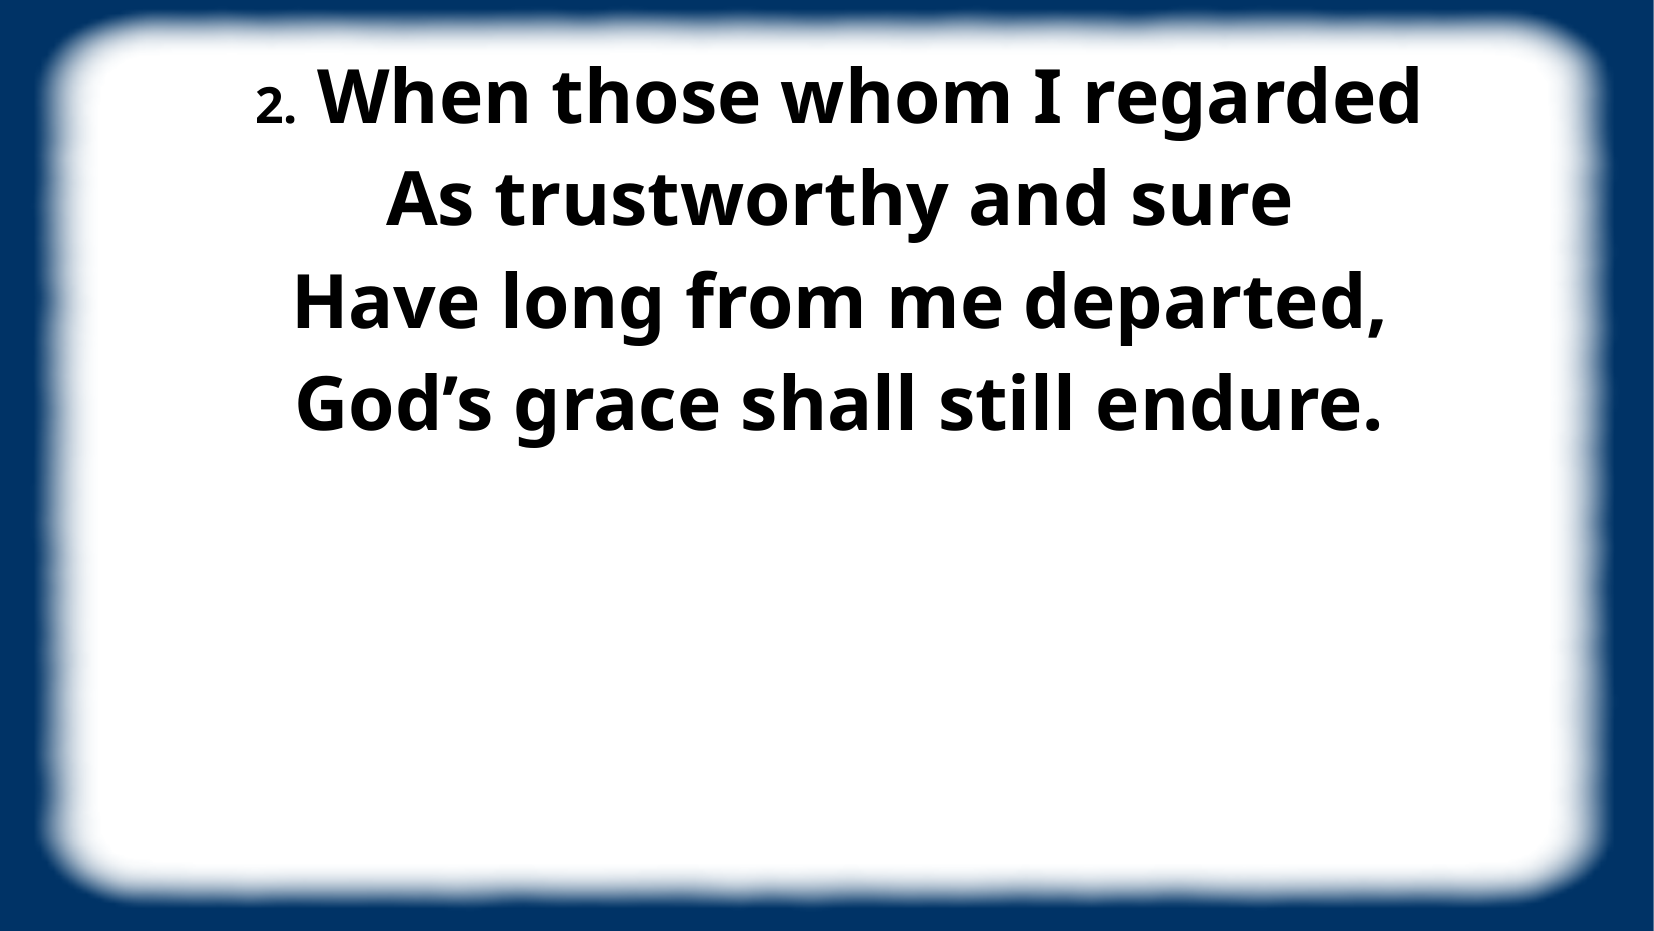

2. When those whom I regarded
As trustworthy and sure
Have long from me departed,
God’s grace shall still endure.